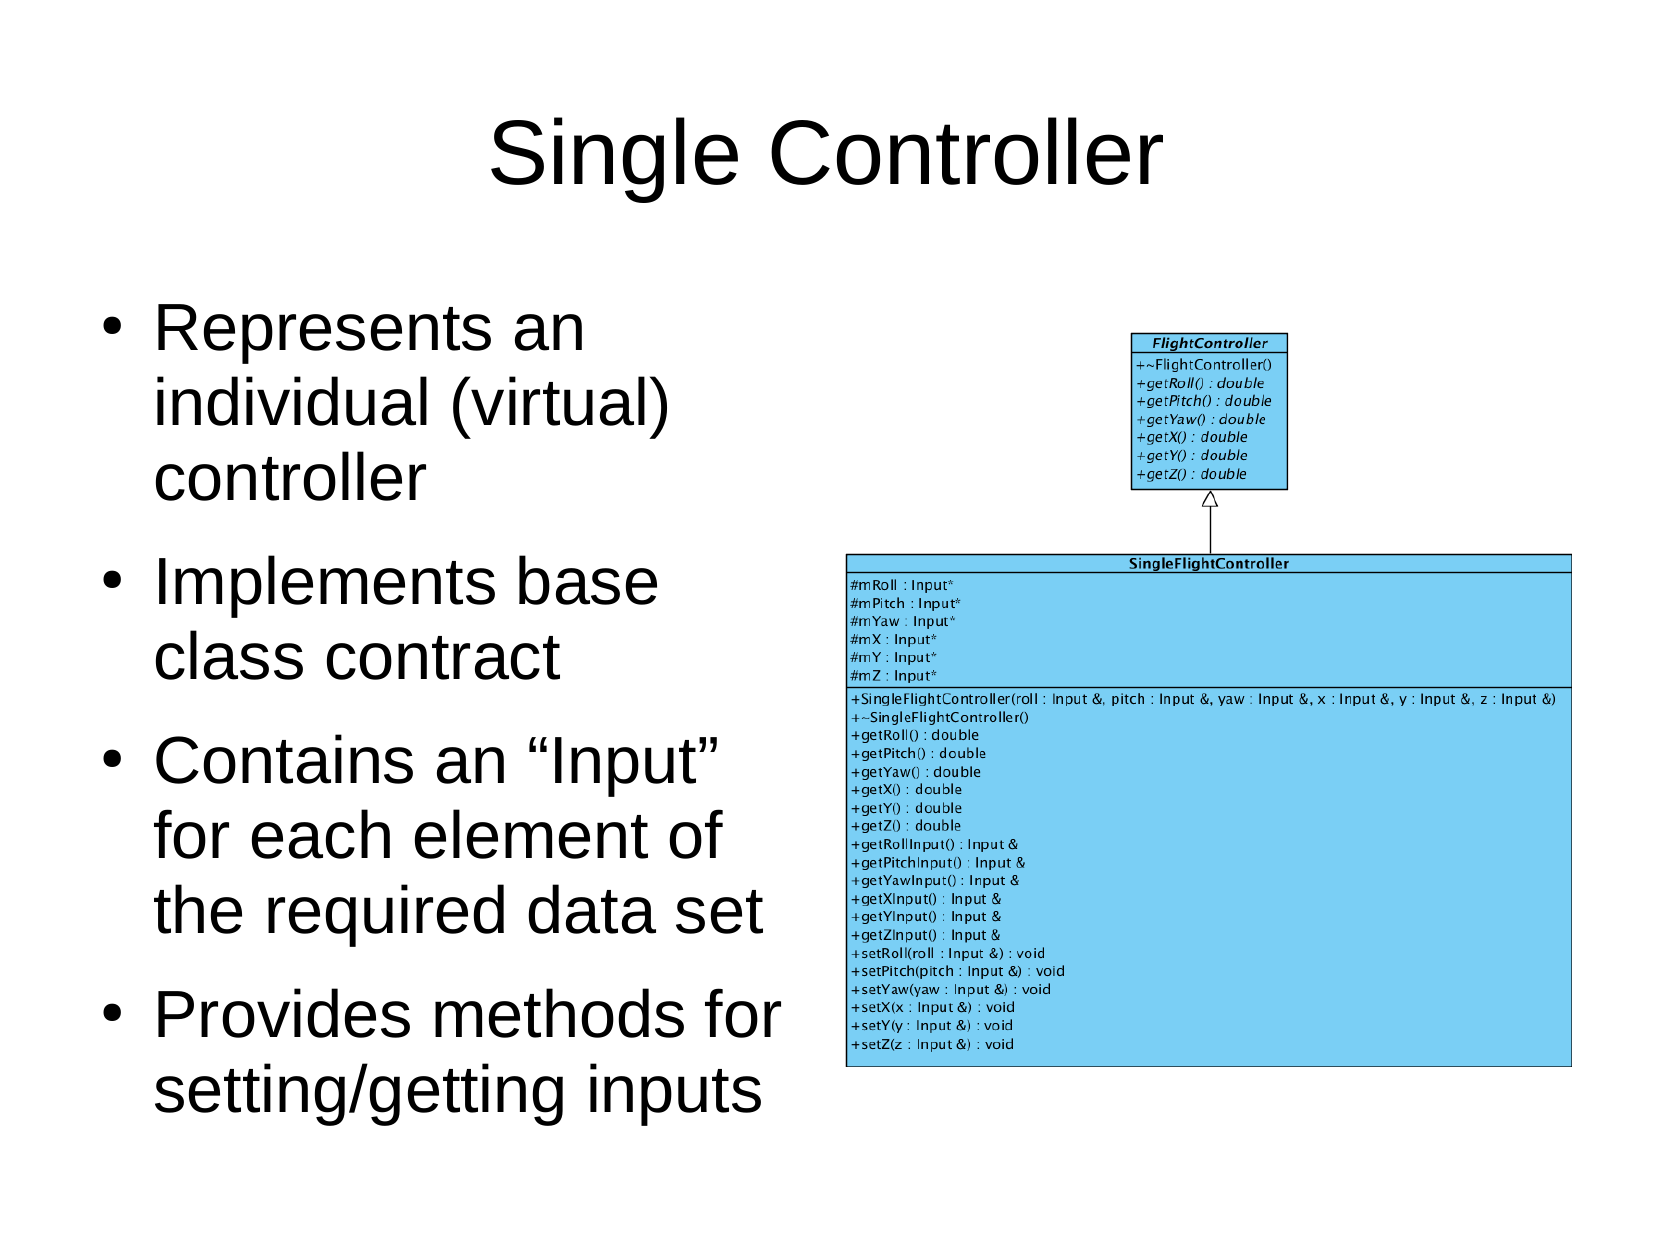

# Single Controller
Represents an individual (virtual) controller
Implements base class contract
Contains an “Input” for each element of the required data set
Provides methods for setting/getting inputs